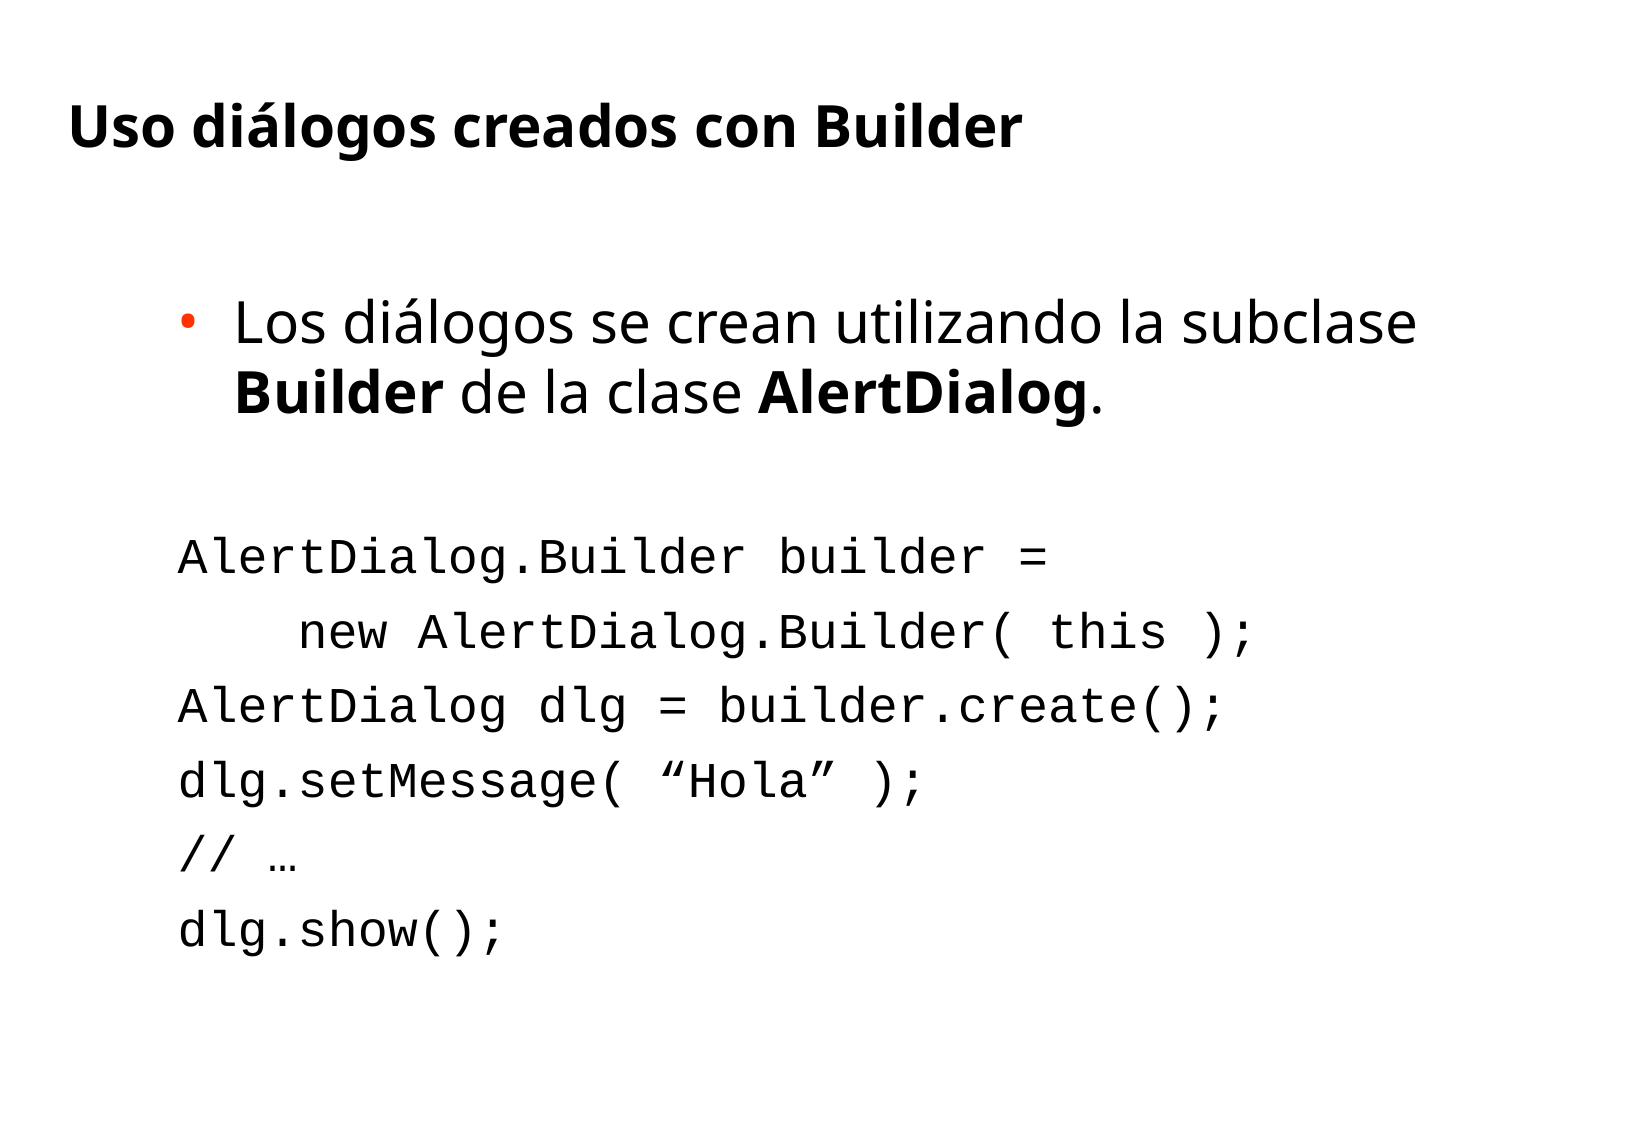

# Uso diálogos creados con Builder
Los diálogos se crean utilizando la subclase Builder de la clase AlertDialog.
AlertDialog.Builder builder =
 new AlertDialog.Builder( this );
AlertDialog dlg = builder.create();
dlg.setMessage( “Hola” );
// …
dlg.show();